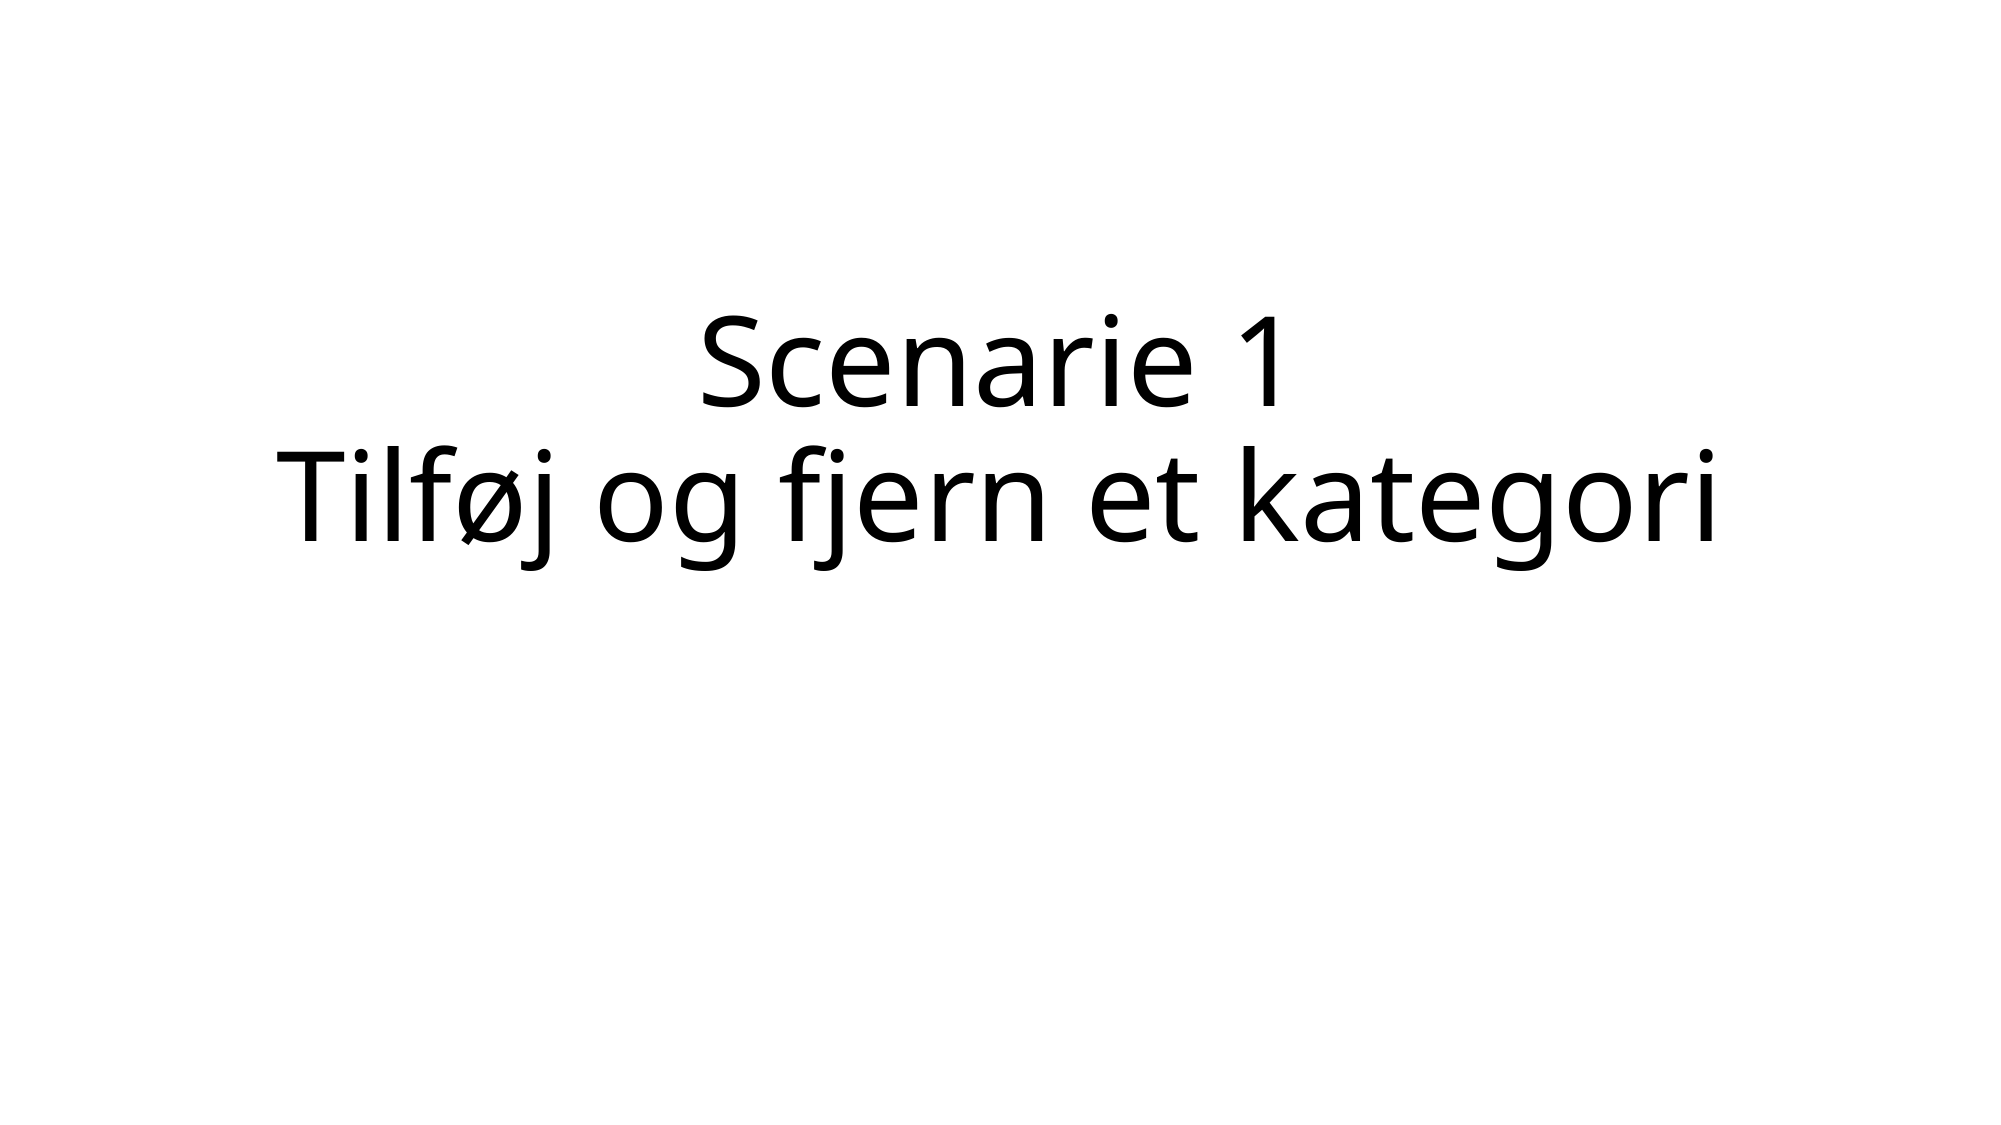

# Scenarie 1 Tilføj og fjern et kategori